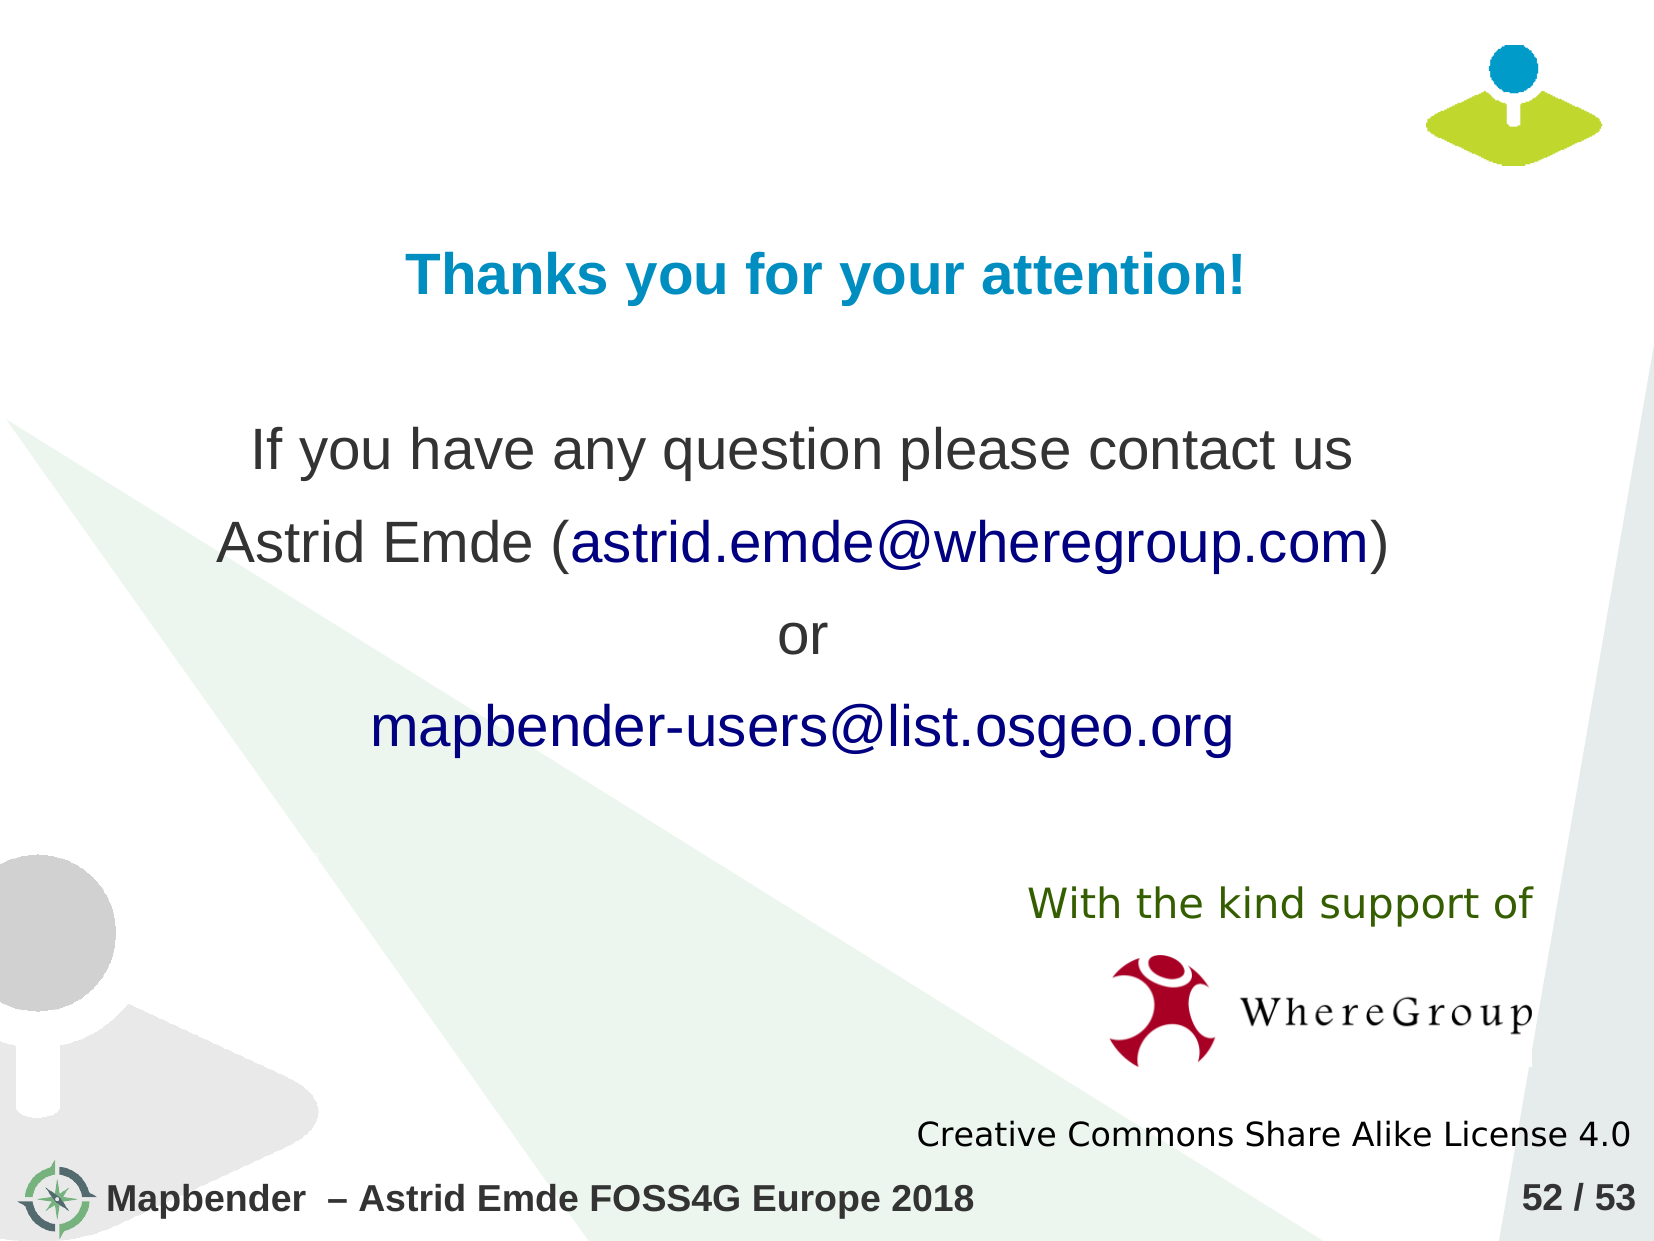

# Thanks you for your attention!
If you have any question please contact us
Astrid Emde (astrid.emde@wheregroup.com)
or
mapbender-users@list.osgeo.org
With the kind support of
Creative Commons Share Alike License 4.0